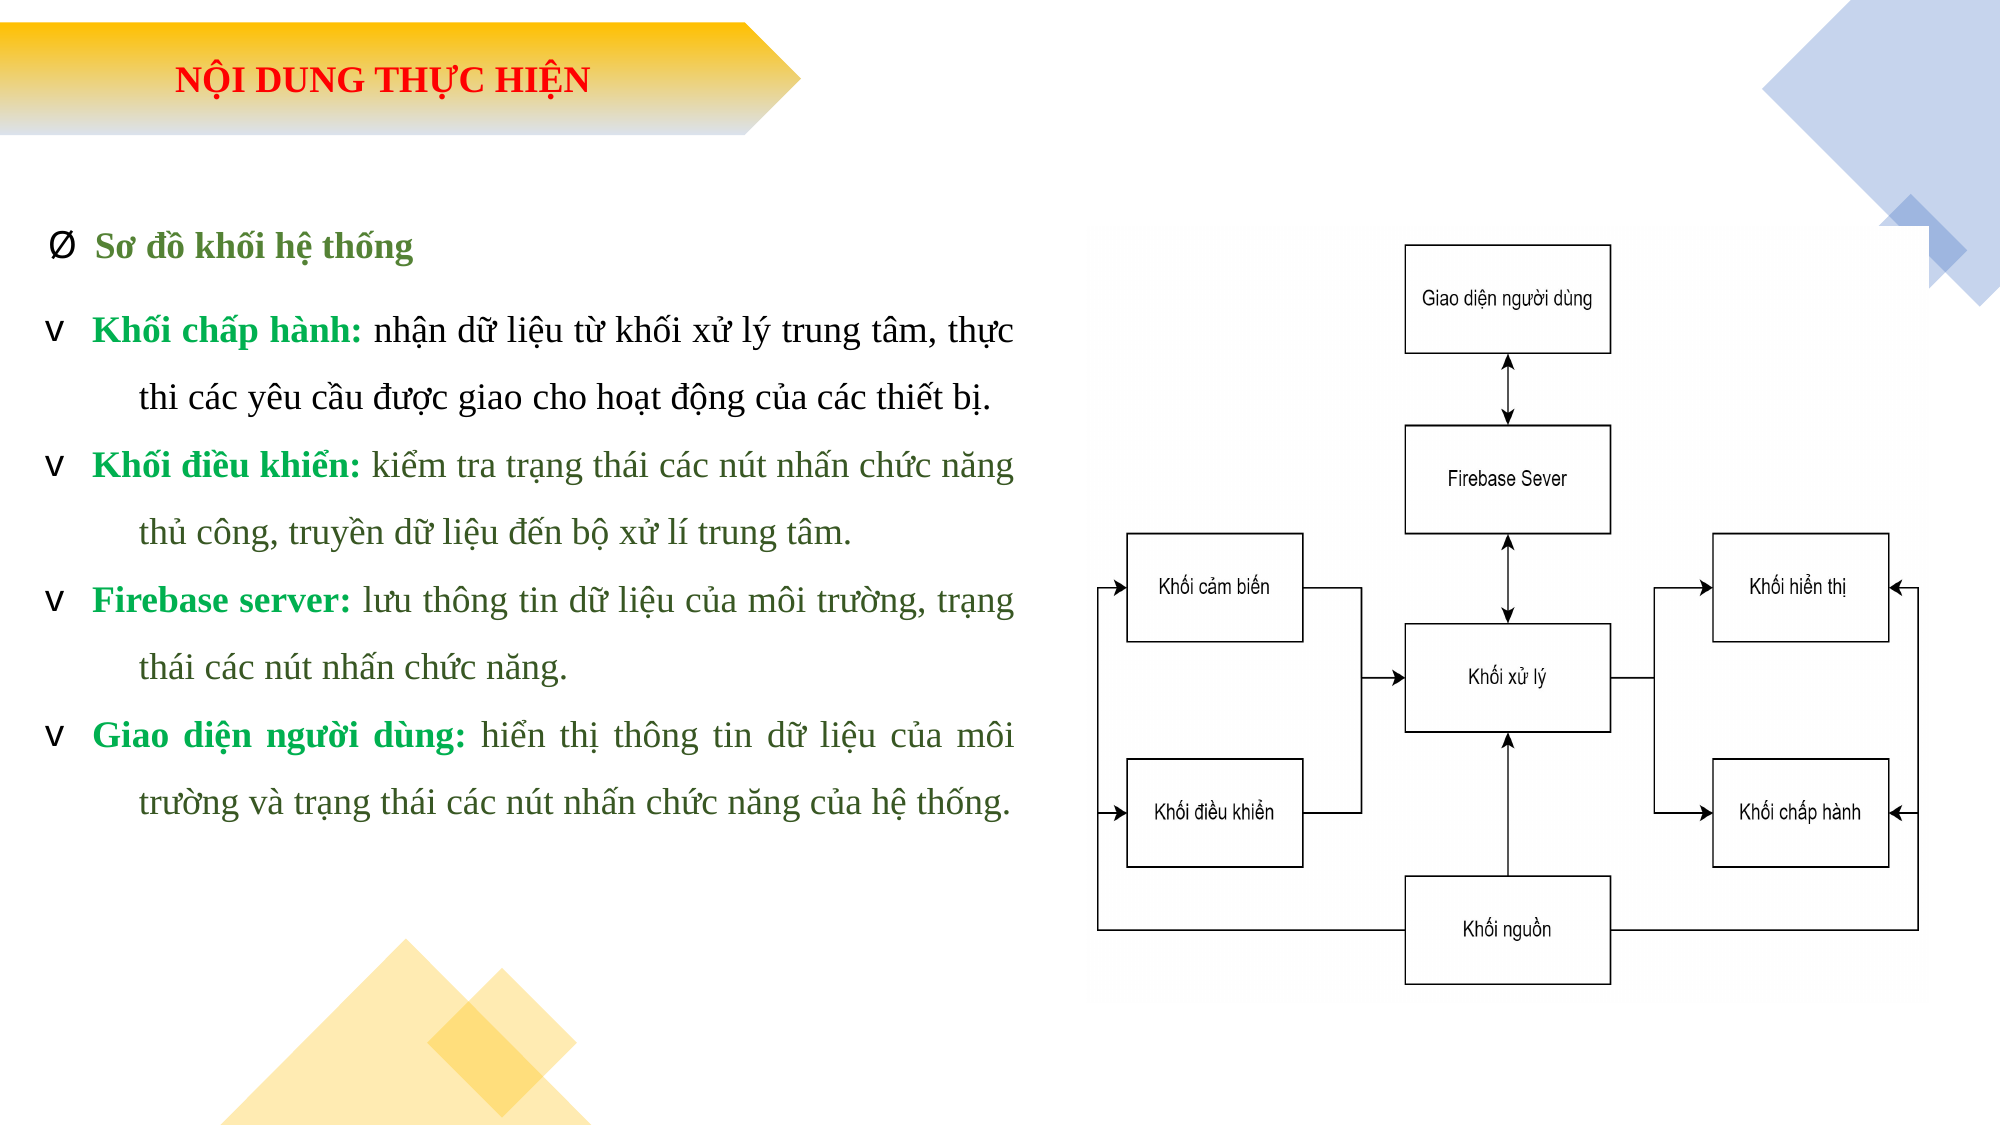

NỘI DUNG THỰC HIỆN
Sơ đồ khối hệ thống
Khối chấp hành: nhận dữ liệu từ khối xử lý trung tâm, thực thi các yêu cầu được giao cho hoạt động của các thiết bị.
Khối điều khiển: kiểm tra trạng thái các nút nhấn chức năng thủ công, truyền dữ liệu đến bộ xử lí trung tâm.
Firebase server: lưu thông tin dữ liệu của môi trường, trạng thái các nút nhấn chức năng.
Giao diện người dùng: hiển thị thông tin dữ liệu của môi trường và trạng thái các nút nhấn chức năng của hệ thống.